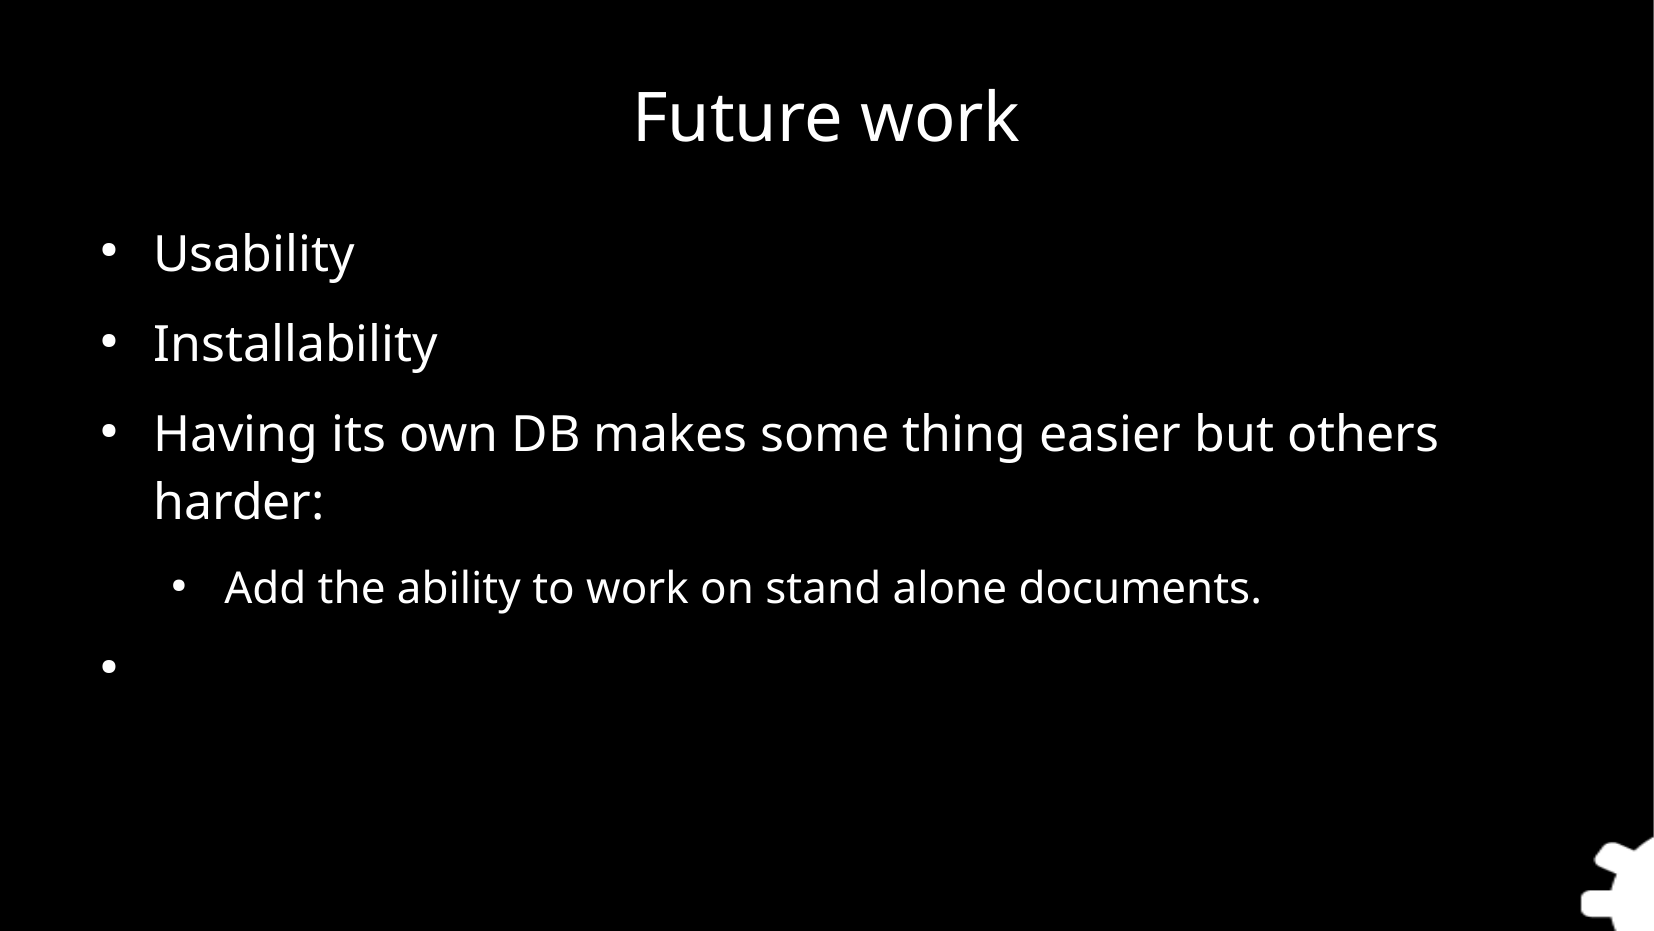

# Future work
Usability
Installability
Having its own DB makes some thing easier but others harder:
Add the ability to work on stand alone documents.